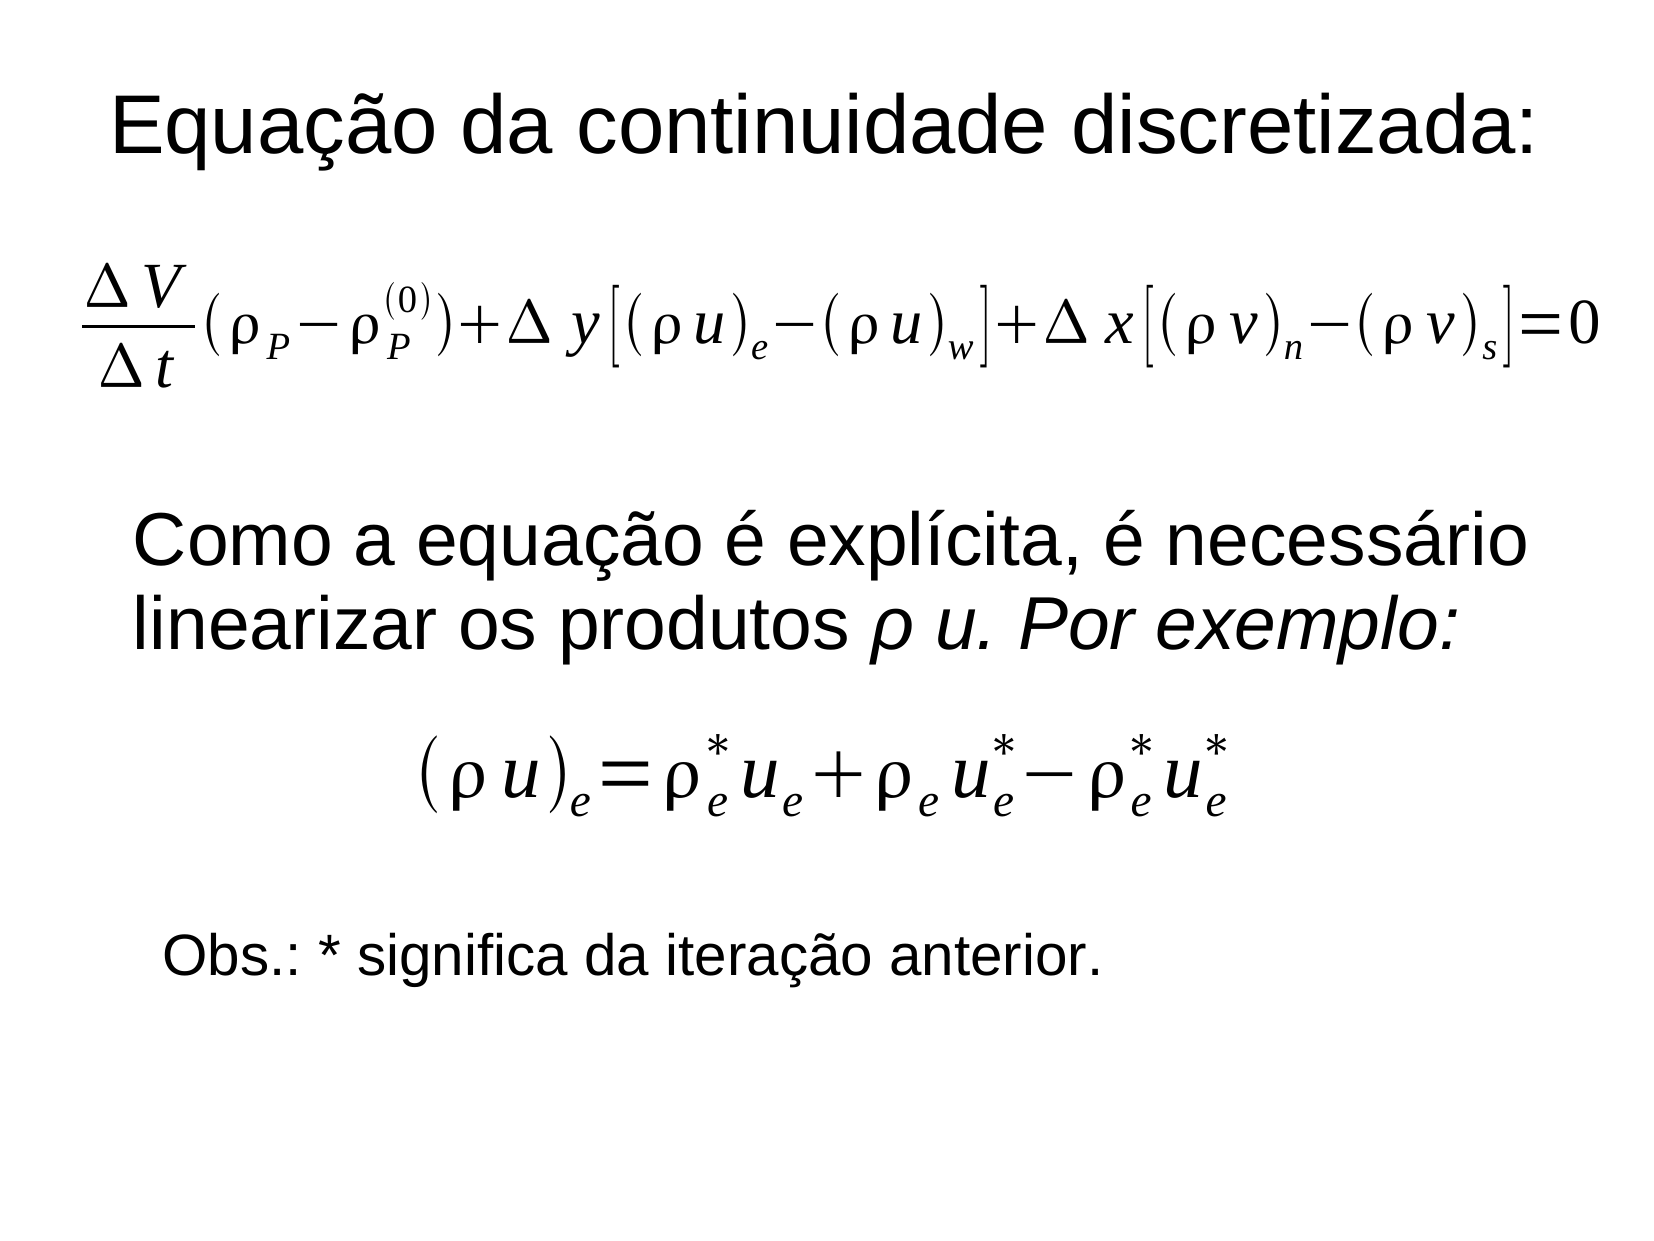

Equação da continuidade discretizada:
Como a equação é explícita, é necessário
linearizar os produtos ρ u. Por exemplo:
Obs.: * significa da iteração anterior.